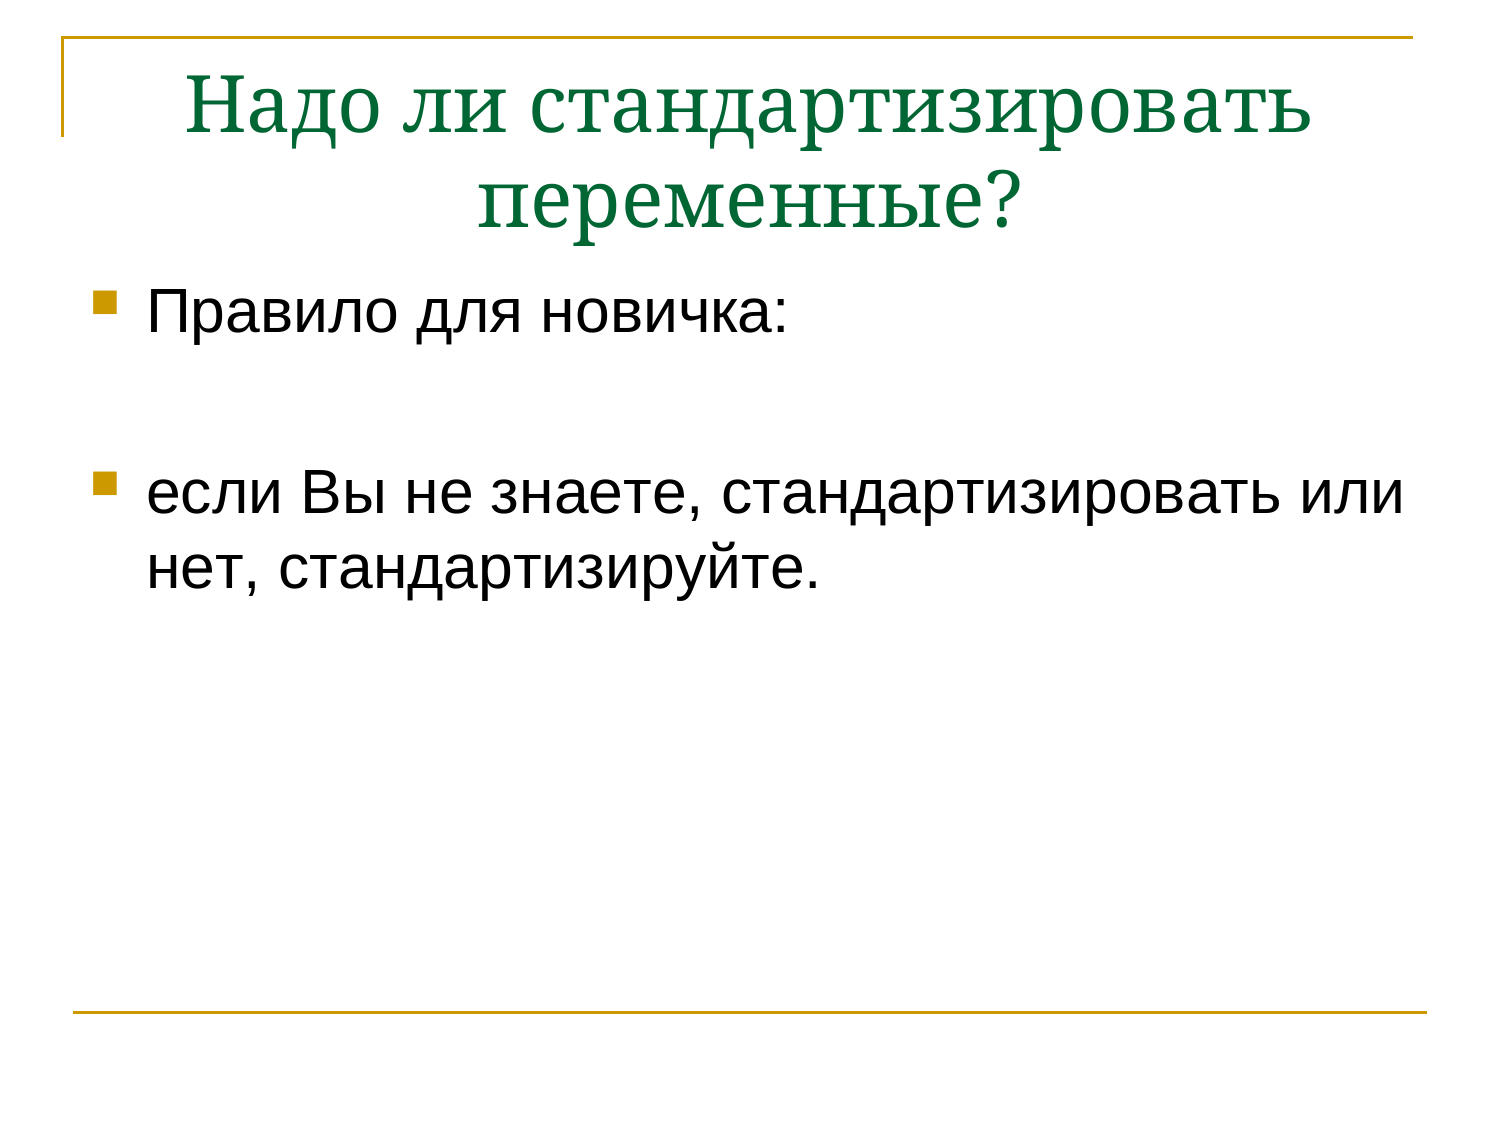

# Надо ли стандартизировать переменные?
Правило для новичка:
если Вы не знаете, стандартизировать или нет, стандартизируйте.